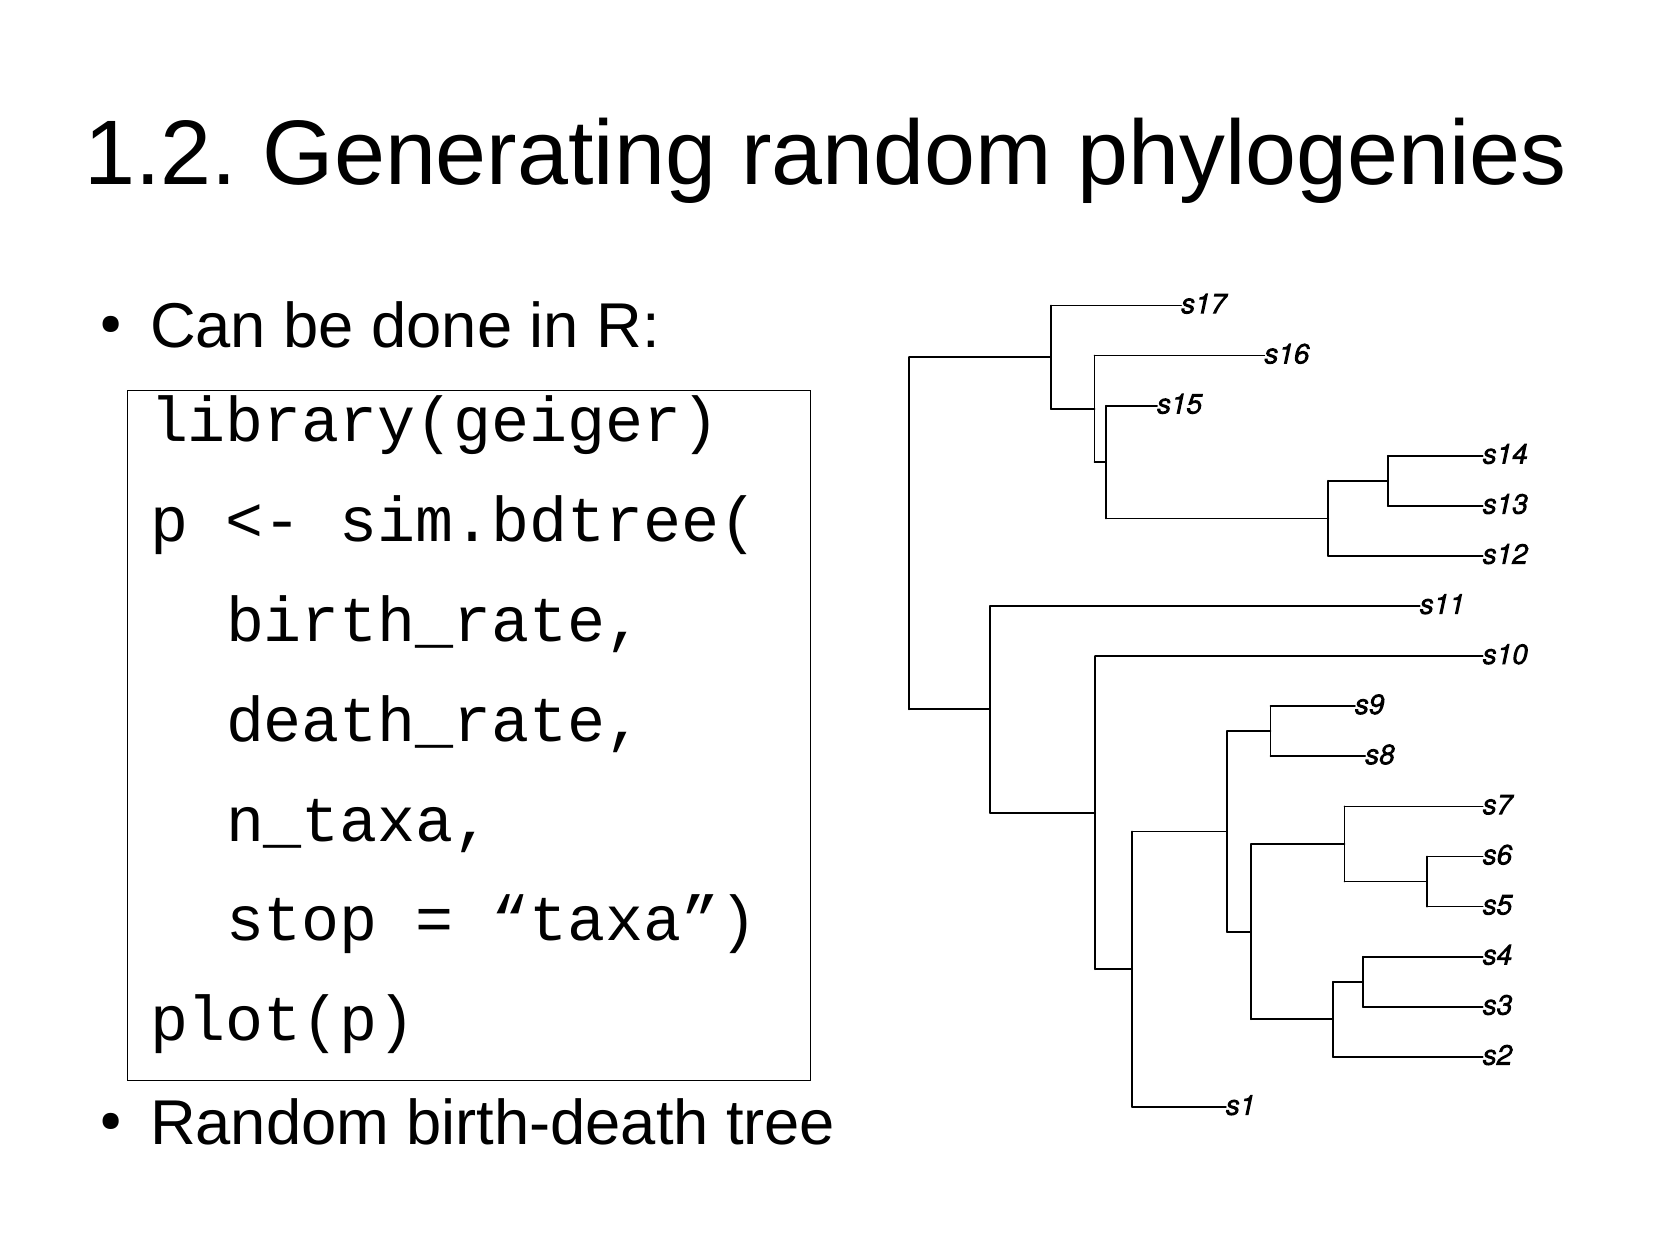

# 1.2. Generating random phylogenies
Can be done in R:
library(geiger)
p <- sim.bdtree(
 birth_rate,
 death_rate,
 n_taxa,
 stop = “taxa”)
plot(p)
Random birth-death tree